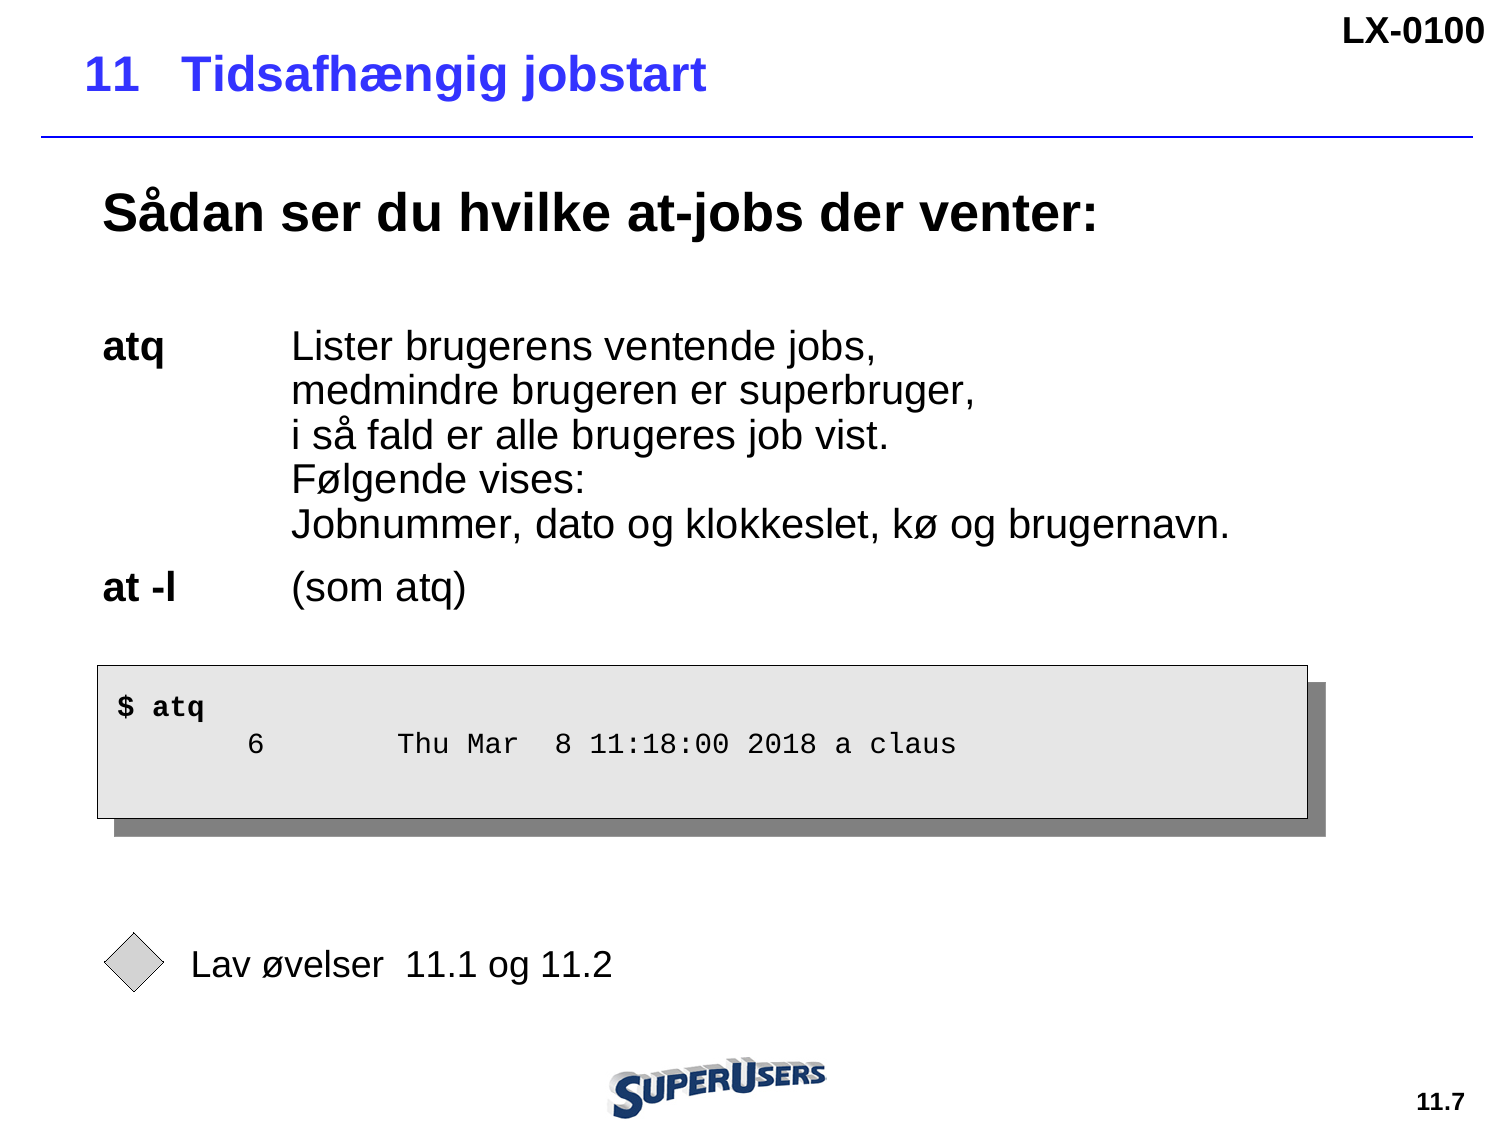

# 11 Tidsafhængig jobstart
Sådan ser du hvilke at-jobs der venter:
atq 	Lister brugerens ventende jobs,
		medmindre brugeren er superbruger,
		i så fald er alle brugeres job vist.
		Følgende vises:
		Jobnummer, dato og klokkeslet, kø og brugernavn.
at -l	(som atq)
 $ atq
	6	Thu Mar 8 11:18:00 2018 a claus
Lav øvelser 11.1 og 11.2